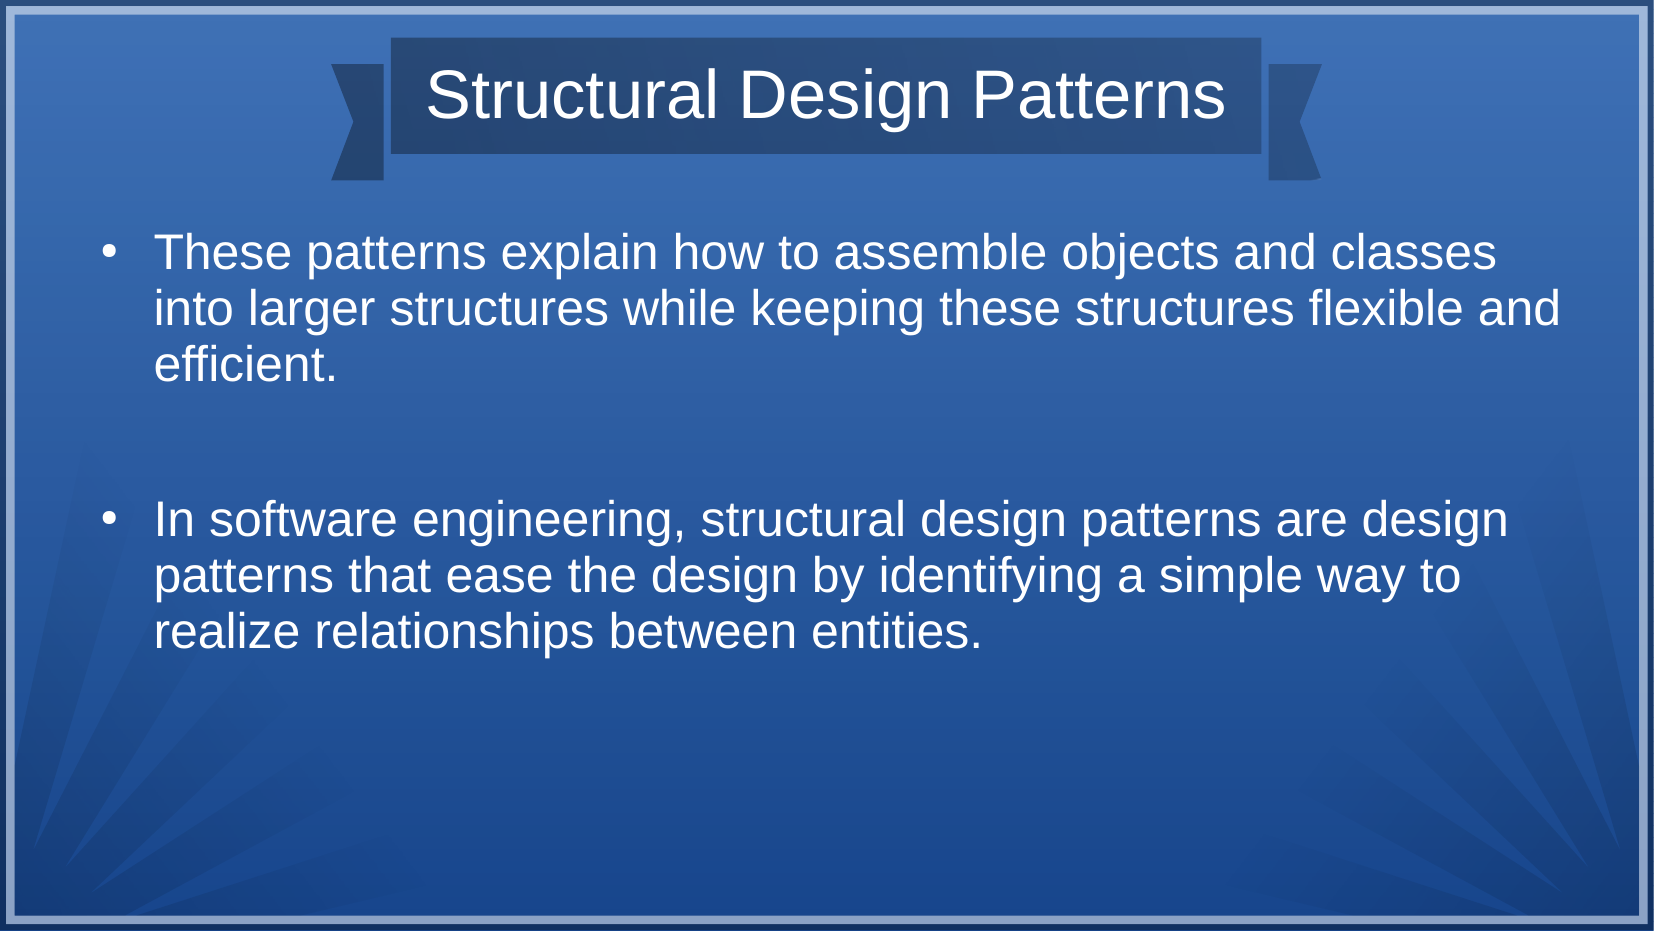

# Structural Design Patterns
These patterns explain how to assemble objects and classes into larger structures while keeping these structures flexible and efficient.
In software engineering, structural design patterns are design patterns that ease the design by identifying a simple way to realize relationships between entities.